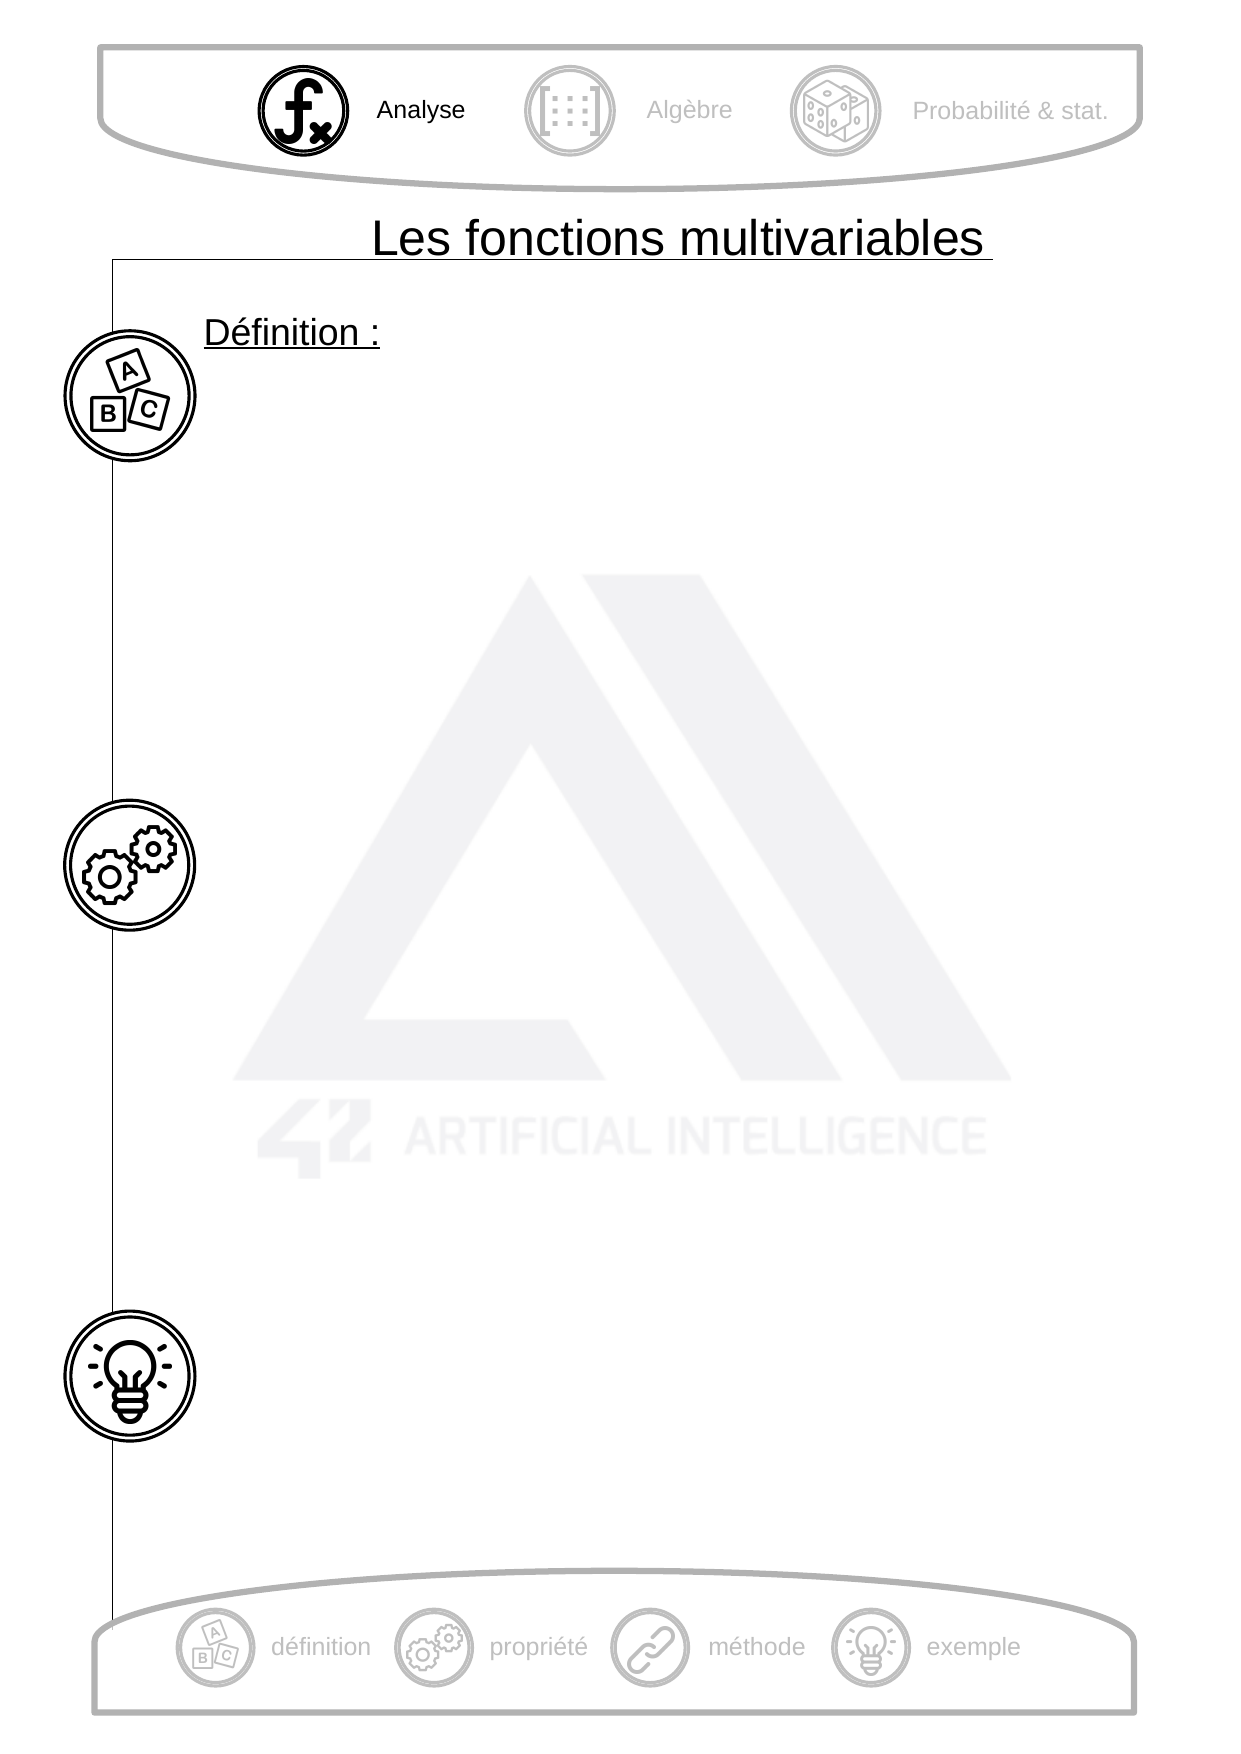

Algèbre
Analyse
Probabilité & stat.
Les fonctions multivariables
Définition :
définition
propriété
exemple
méthode